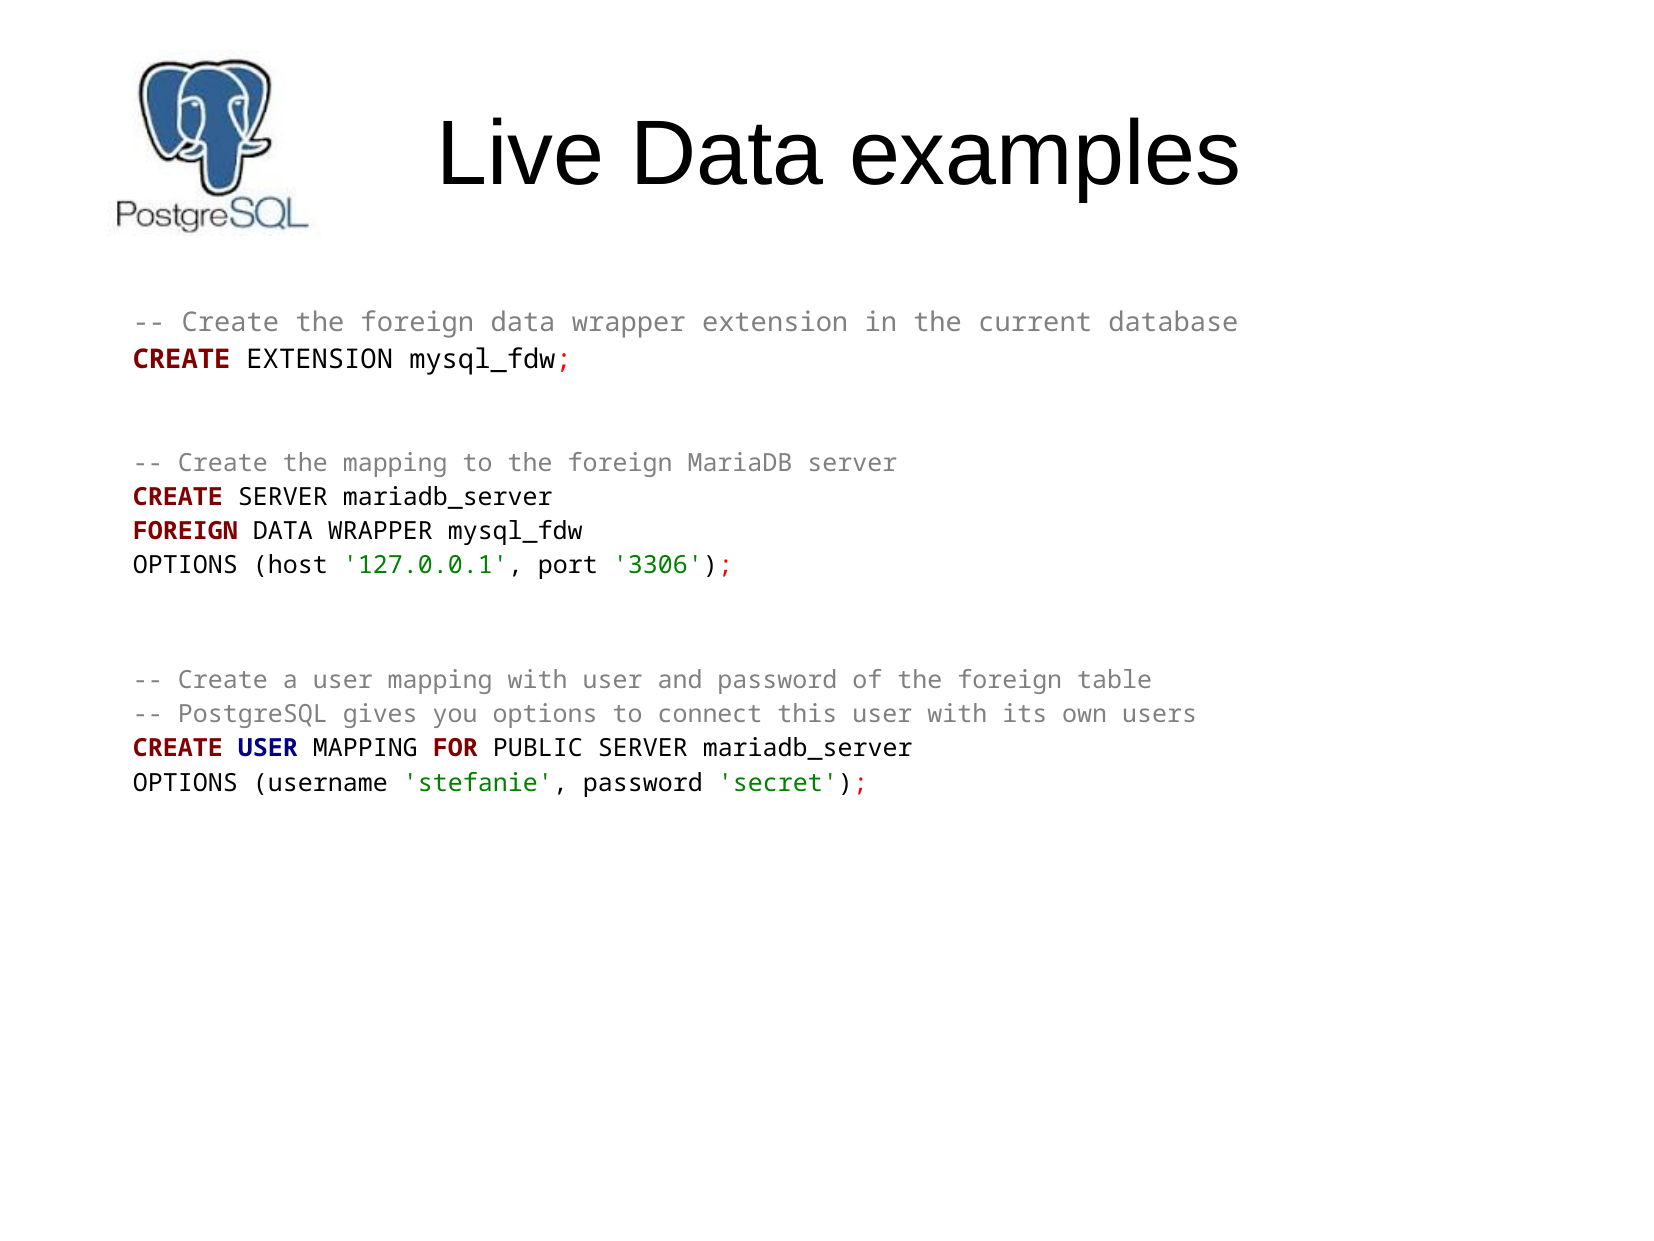

# Live Data examples
-- Create the foreign data wrapper extension in the current database
CREATE EXTENSION mysql_fdw;
-- Create the mapping to the foreign MariaDB server
CREATE SERVER mariadb_server
FOREIGN DATA WRAPPER mysql_fdw
OPTIONS (host '127.0.0.1', port '3306');
-- Create a user mapping with user and password of the foreign table
-- PostgreSQL gives you options to connect this user with its own users
CREATE USER MAPPING FOR PUBLIC SERVER mariadb_server
OPTIONS (username 'stefanie', password 'secret');